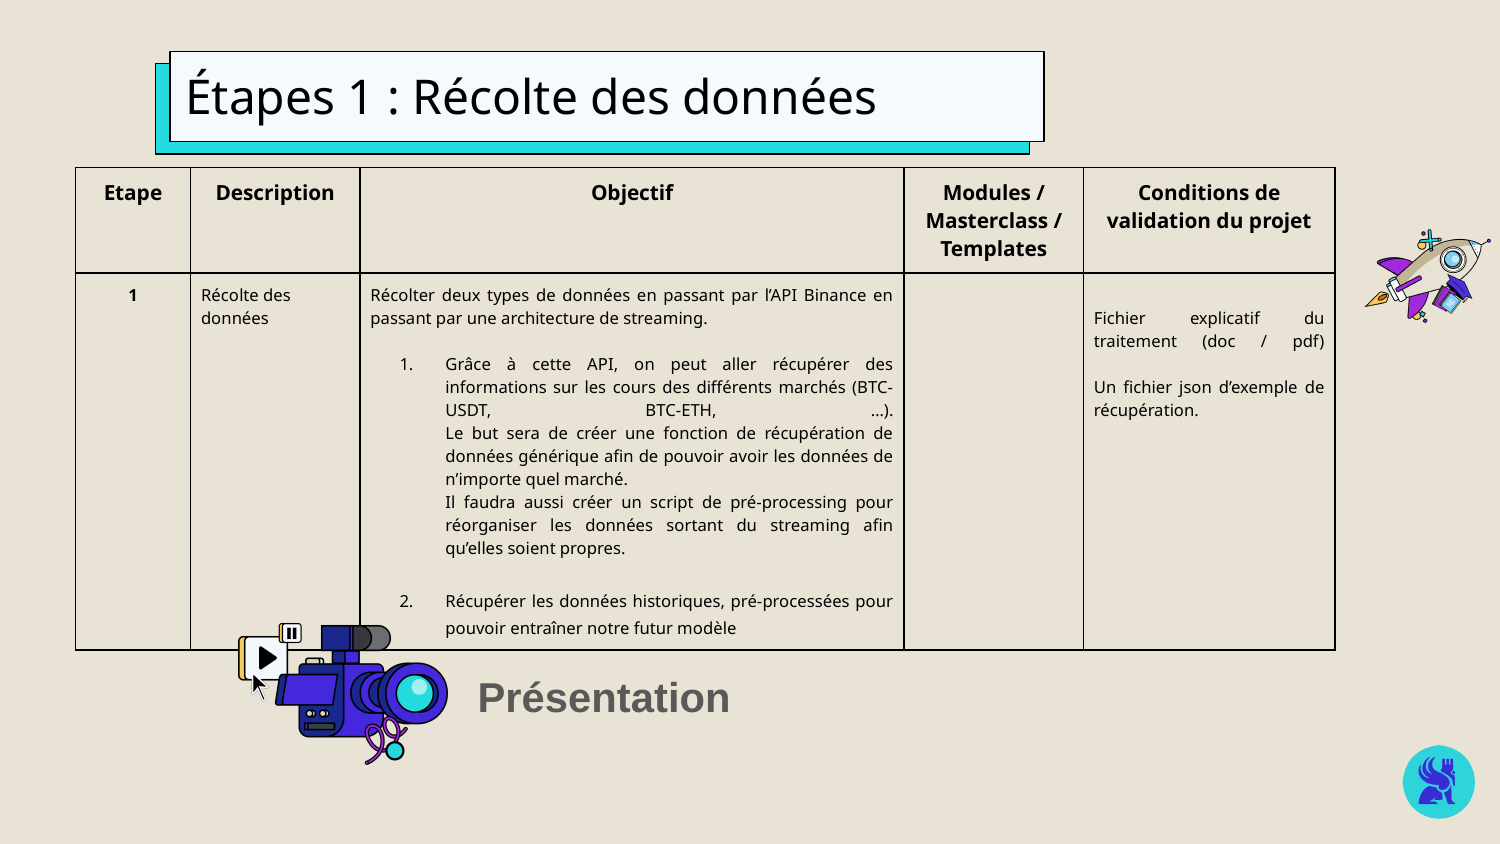

# Étapes 1 : Récolte des données
| Etape | Description | Objectif | Modules / Masterclass / Templates | Conditions de validation du projet |
| --- | --- | --- | --- | --- |
| 1 | Récolte des données | Récolter deux types de données en passant par l’API Binance en passant par une architecture de streaming. Grâce à cette API, on peut aller récupérer des informations sur les cours des différents marchés (BTC-USDT, BTC-ETH, …). Le but sera de créer une fonction de récupération de données générique afin de pouvoir avoir les données de n’importe quel marché. Il faudra aussi créer un script de pré-processing pour réorganiser les données sortant du streaming afin qu’elles soient propres. Récupérer les données historiques, pré-processées pour pouvoir entraîner notre futur modèle | | Fichier explicatif du traitement (doc / pdf) Un fichier json d’exemple de récupération. |
Présentation